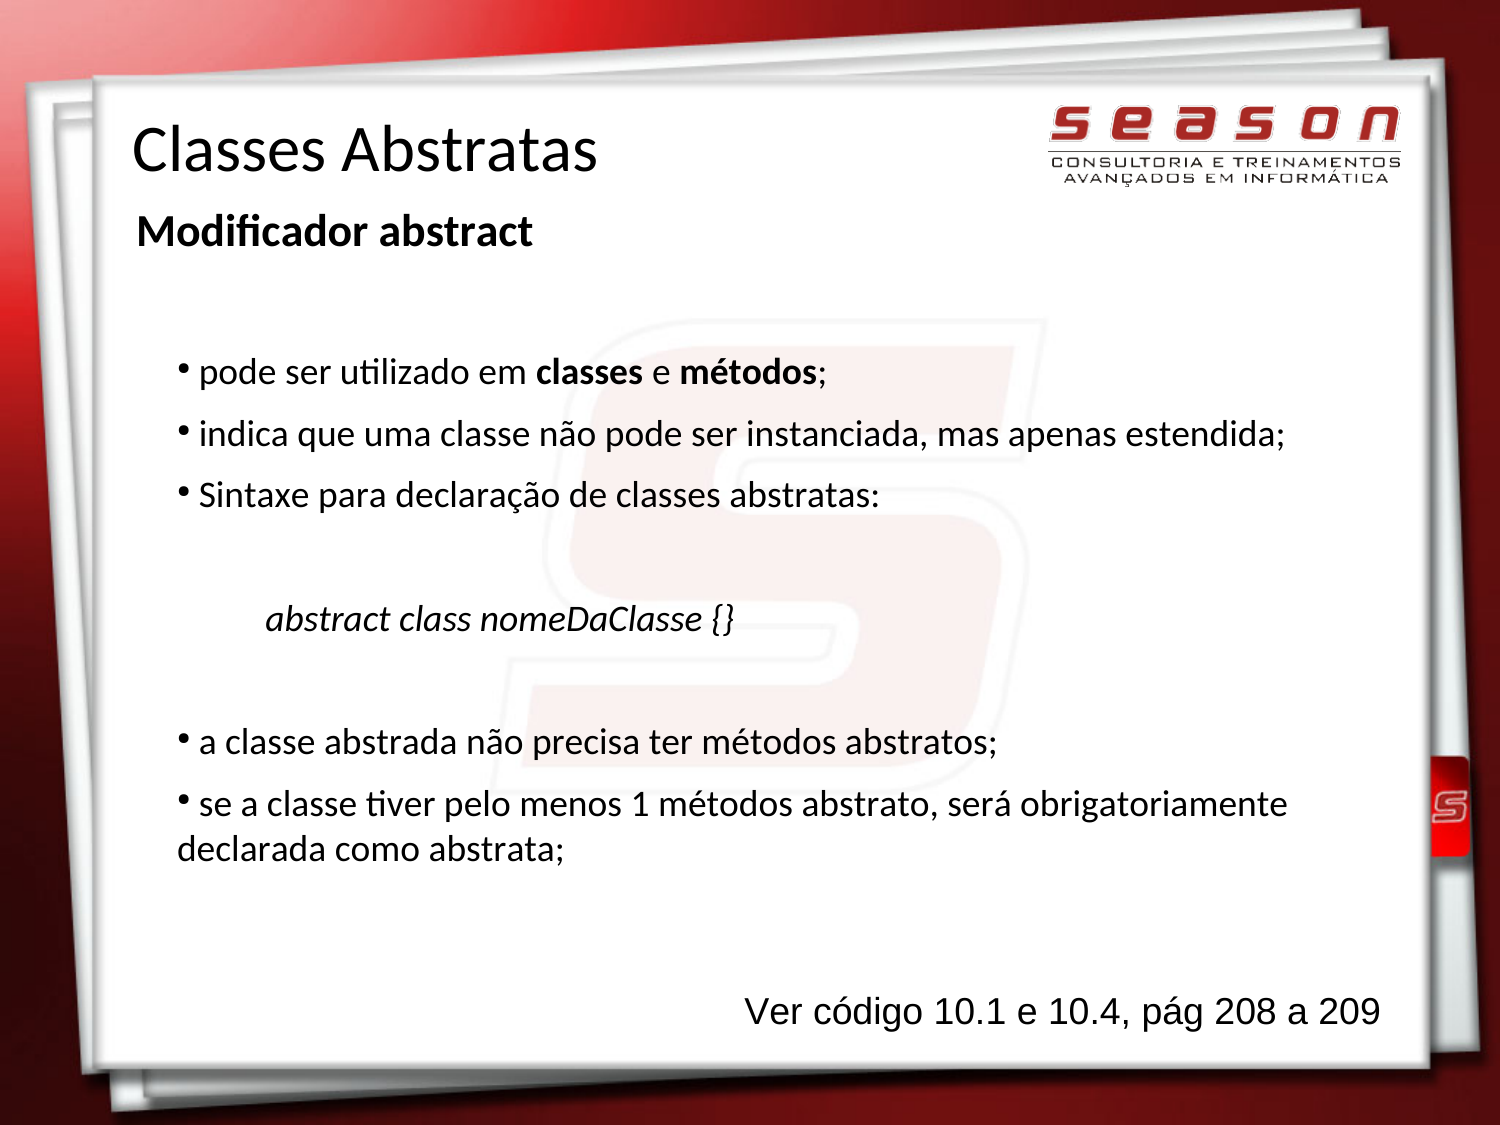

# Classes Abstratas
Modificador abstract
 pode ser utilizado em classes e métodos;
 indica que uma classe não pode ser instanciada, mas apenas estendida;
 Sintaxe para declaração de classes abstratas:
abstract class nomeDaClasse {}
 a classe abstrada não precisa ter métodos abstratos;
 se a classe tiver pelo menos 1 métodos abstrato, será obrigatoriamente declarada como abstrata;
Ver código 10.1 e 10.4, pág 208 a 209